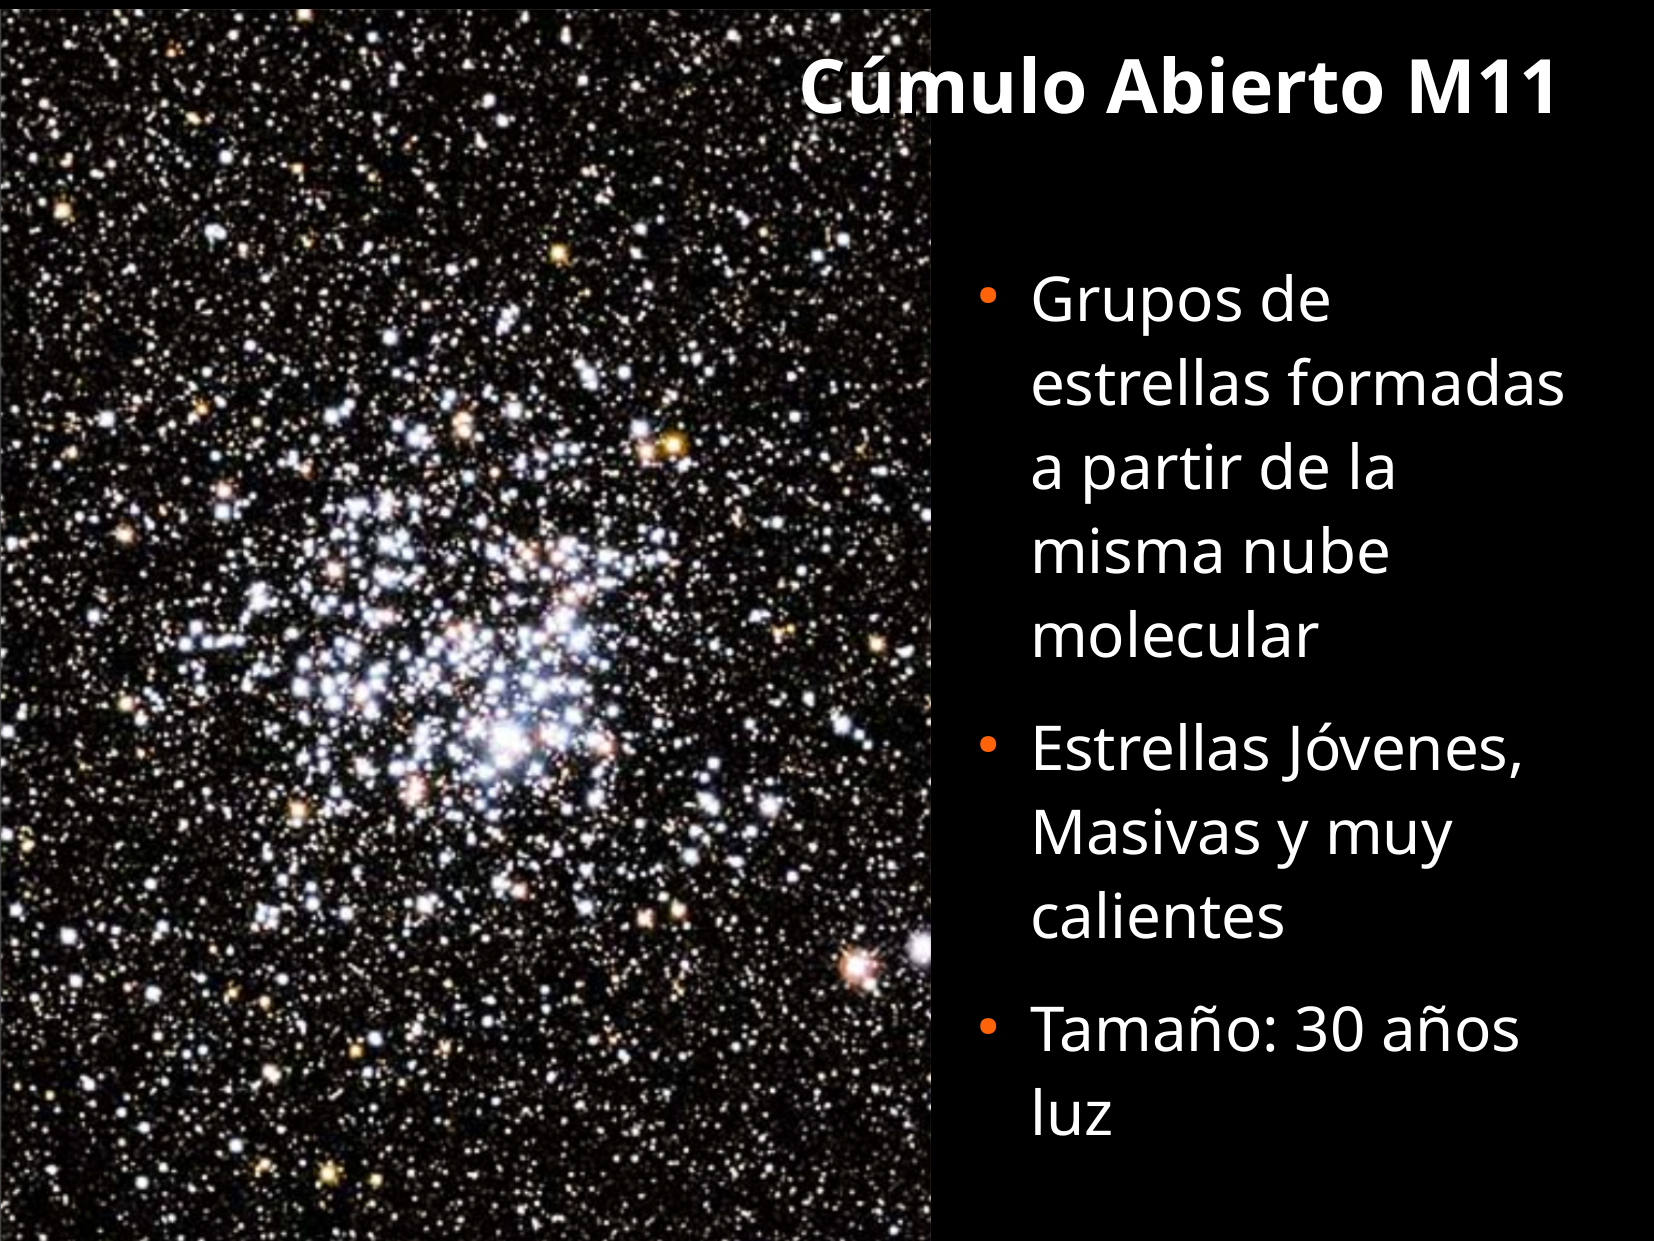

# Cúmulo Abierto M11
Grupos de estrellas formadas a partir de la misma nube molecular
Estrellas Jóvenes, Masivas y muy calientes
Tamaño: 30 años luz
H. Asorey - Física IV B
64